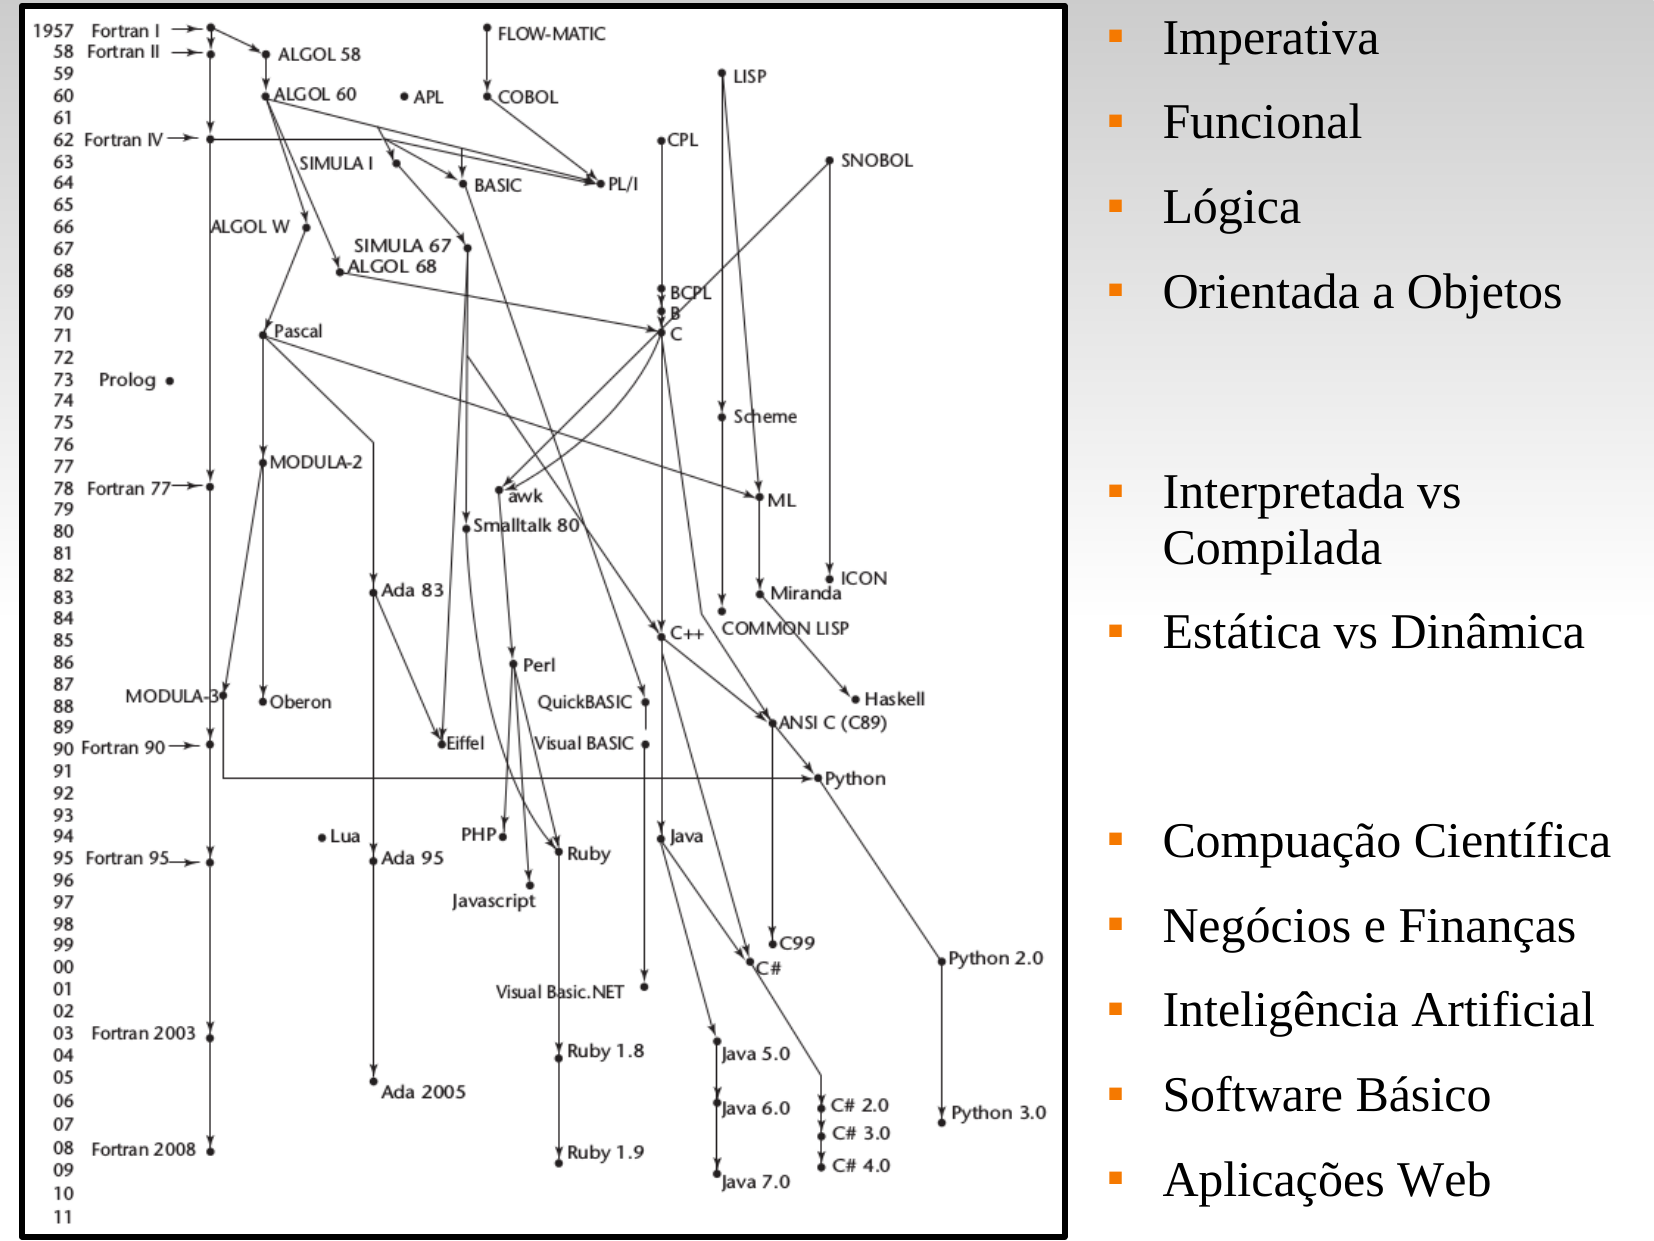

Imperativa
Funcional
Lógica
Orientada a Objetos
Interpretada vs Compilada
Estática vs Dinâmica
# Compuação Científica
Negócios e Finanças
Inteligência Artificial
Software Básico
Aplicações Web